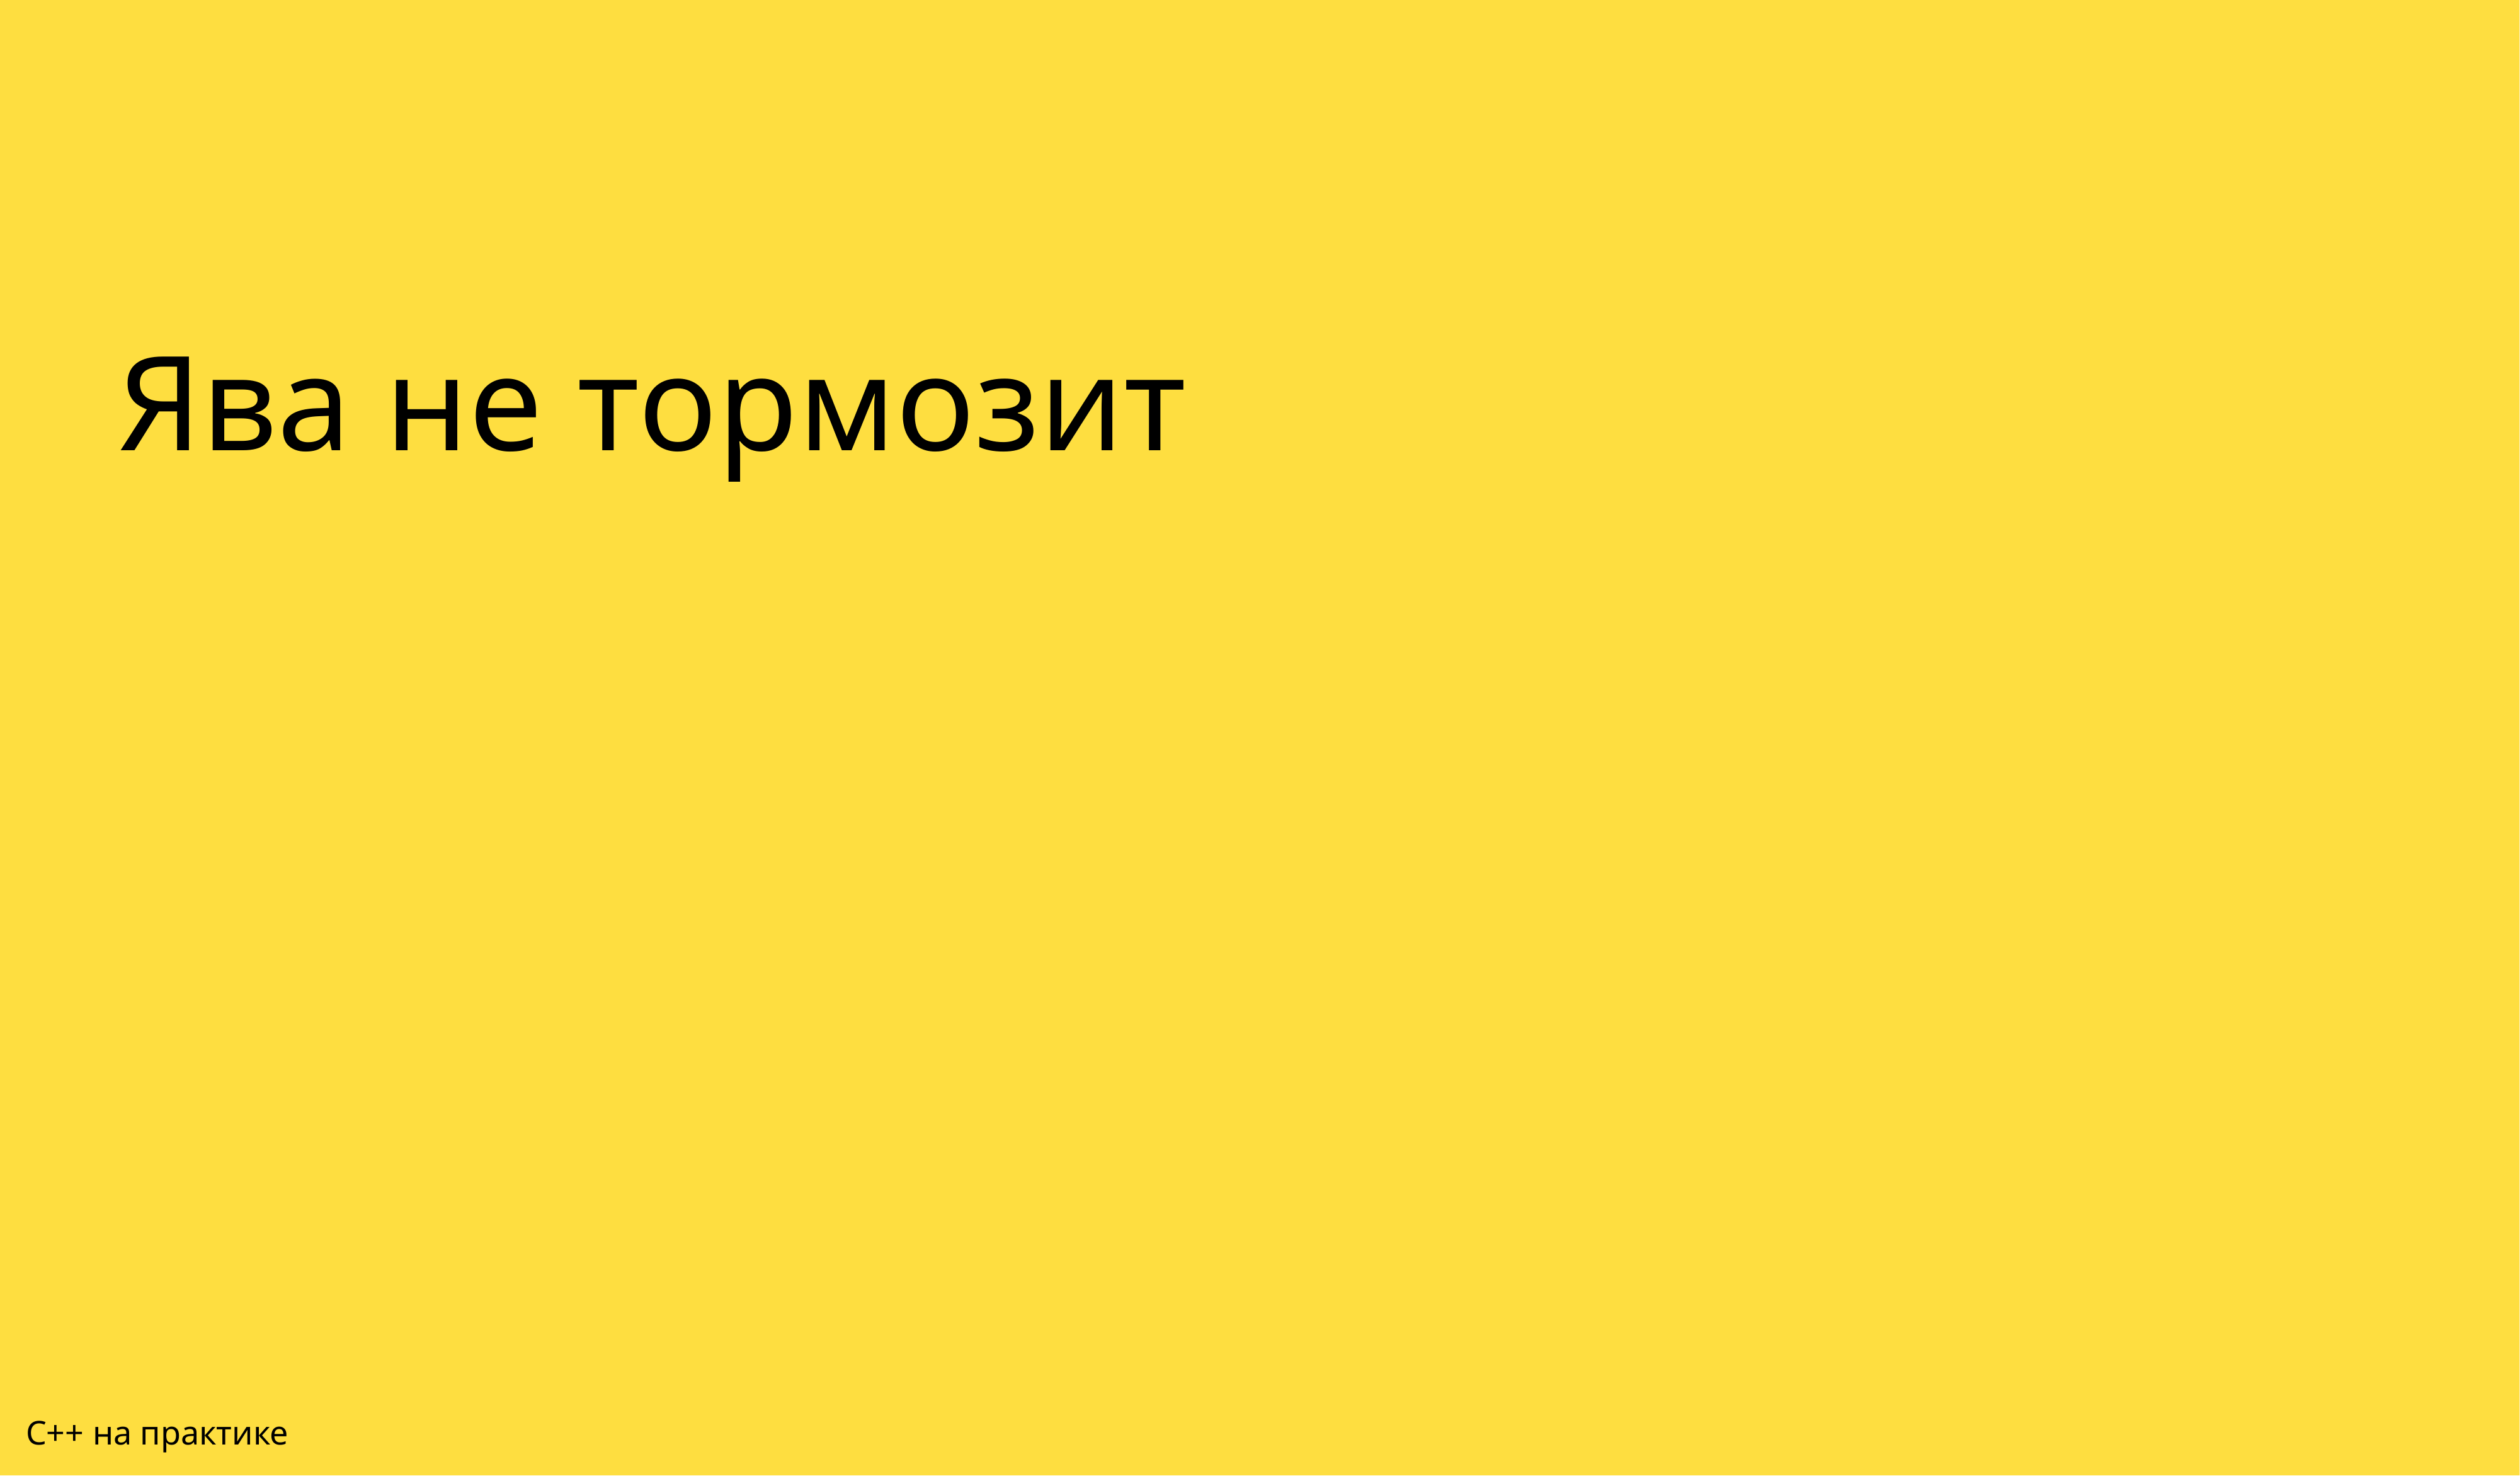

# Ява не тормозит
C++ на практике